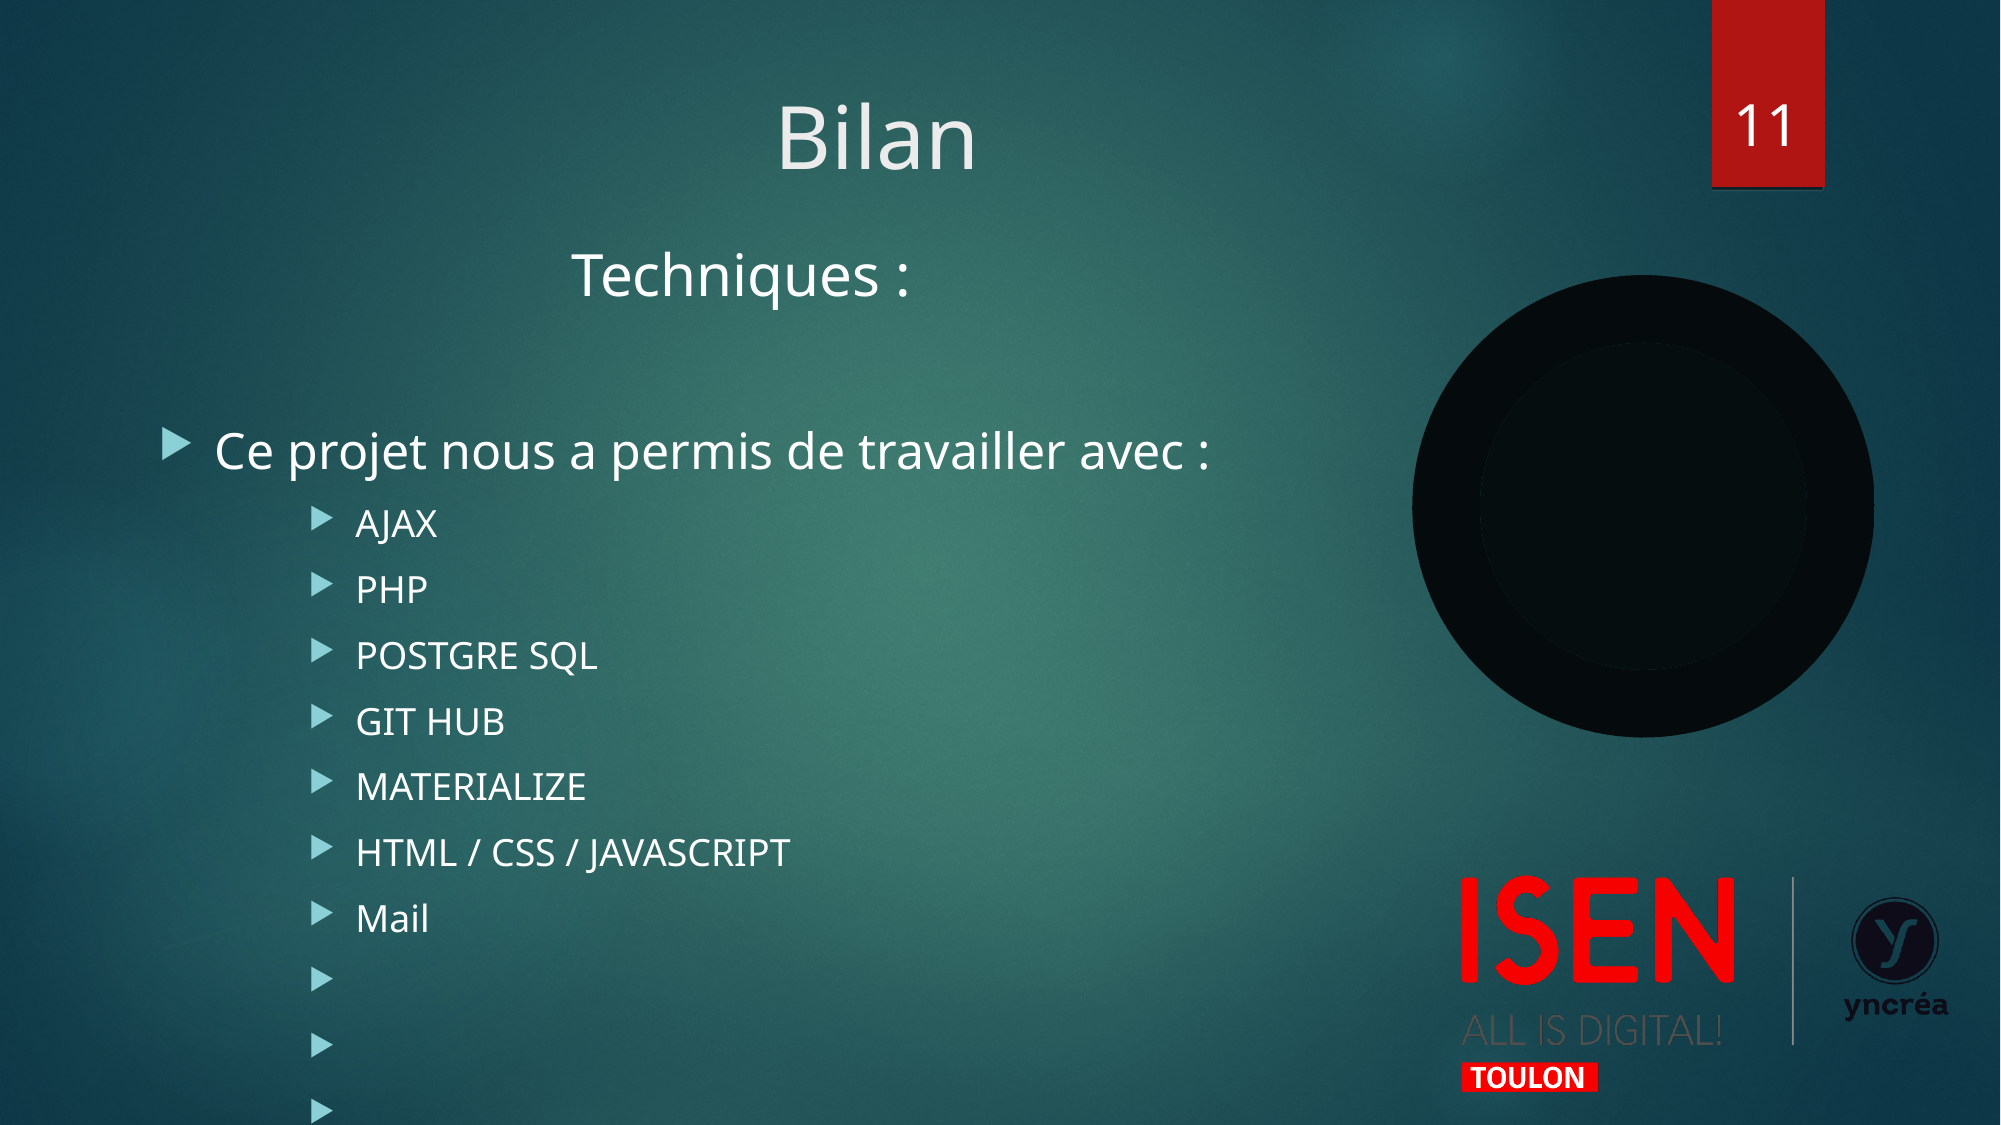

# Bilan
Techniques :
Ce projet nous a permis de travailler avec :
AJAX
PHP
POSTGRE SQL
GIT HUB
MATERIALIZE
HTML / CSS / JAVASCRIPT
Mail